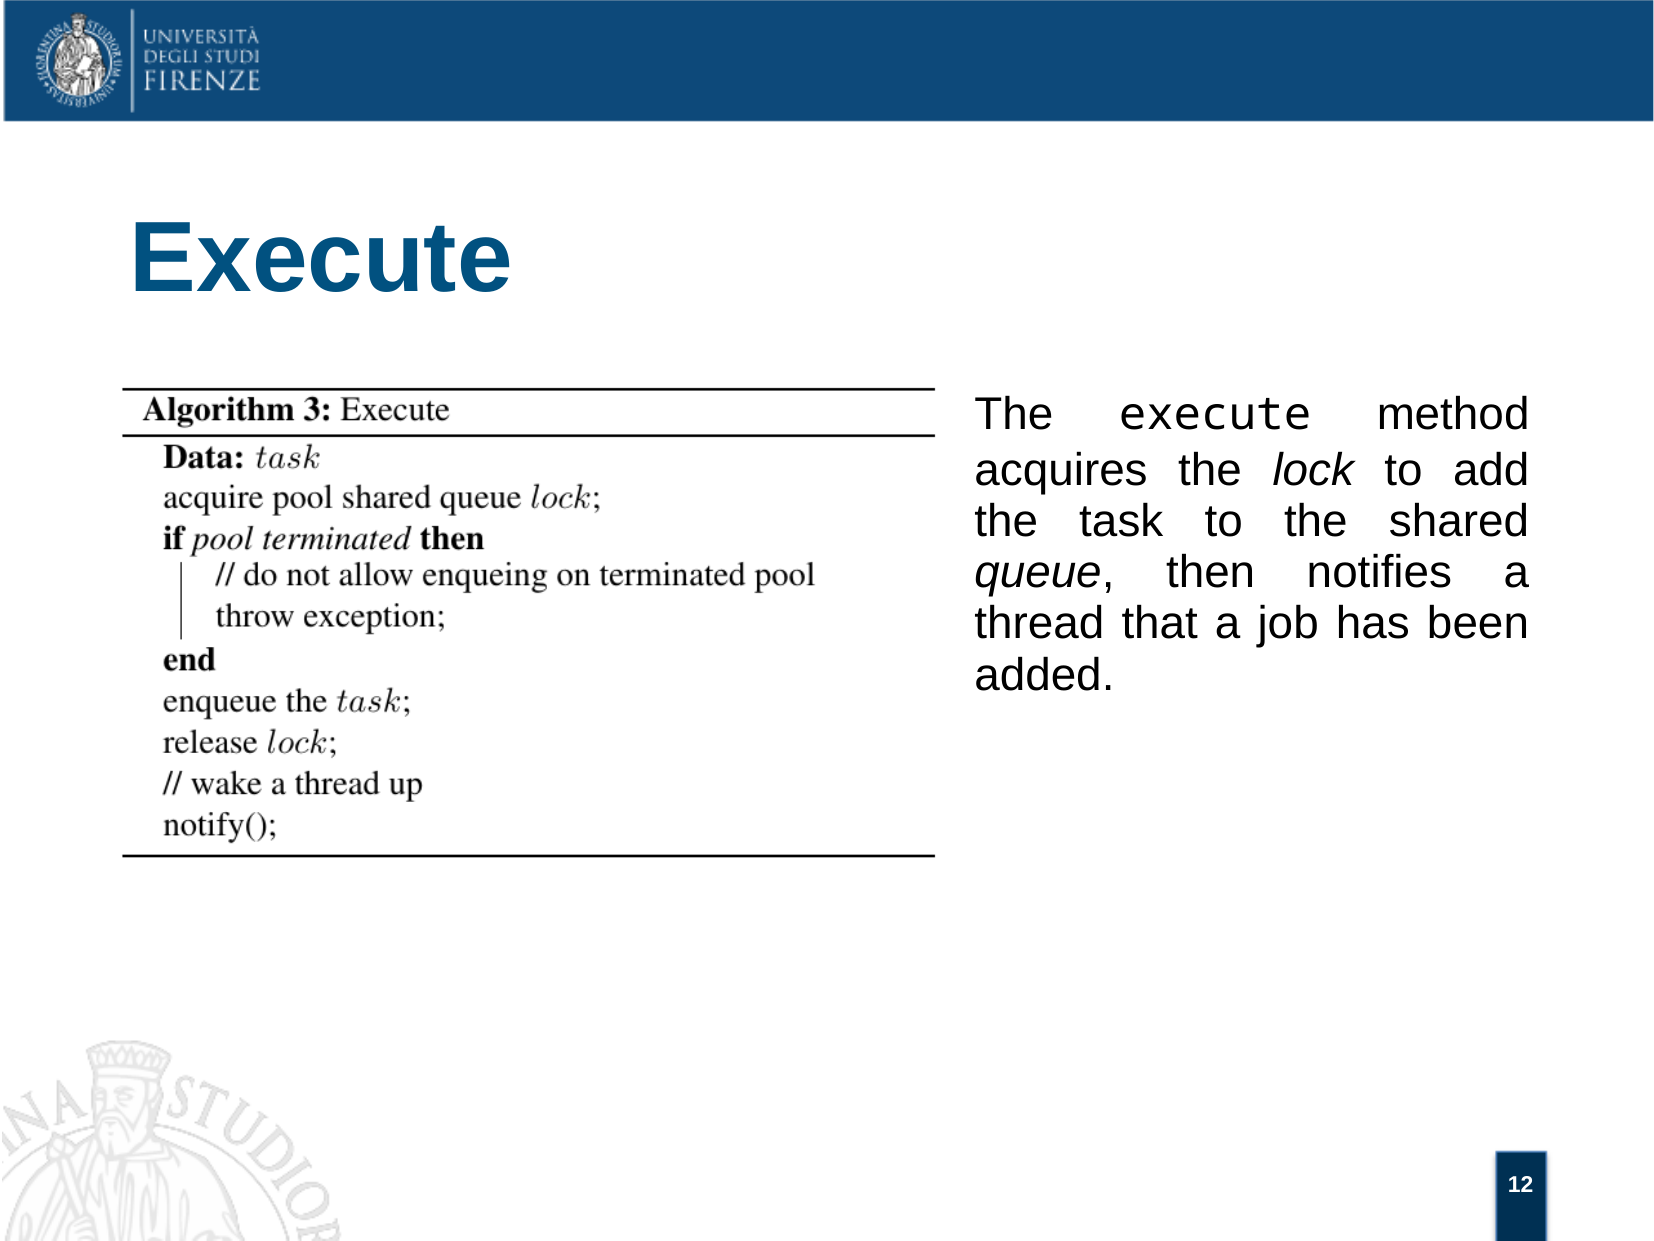

Execute
The execute method acquires the lock to add the task to the shared queue, then notifies a thread that a job has been added.
12